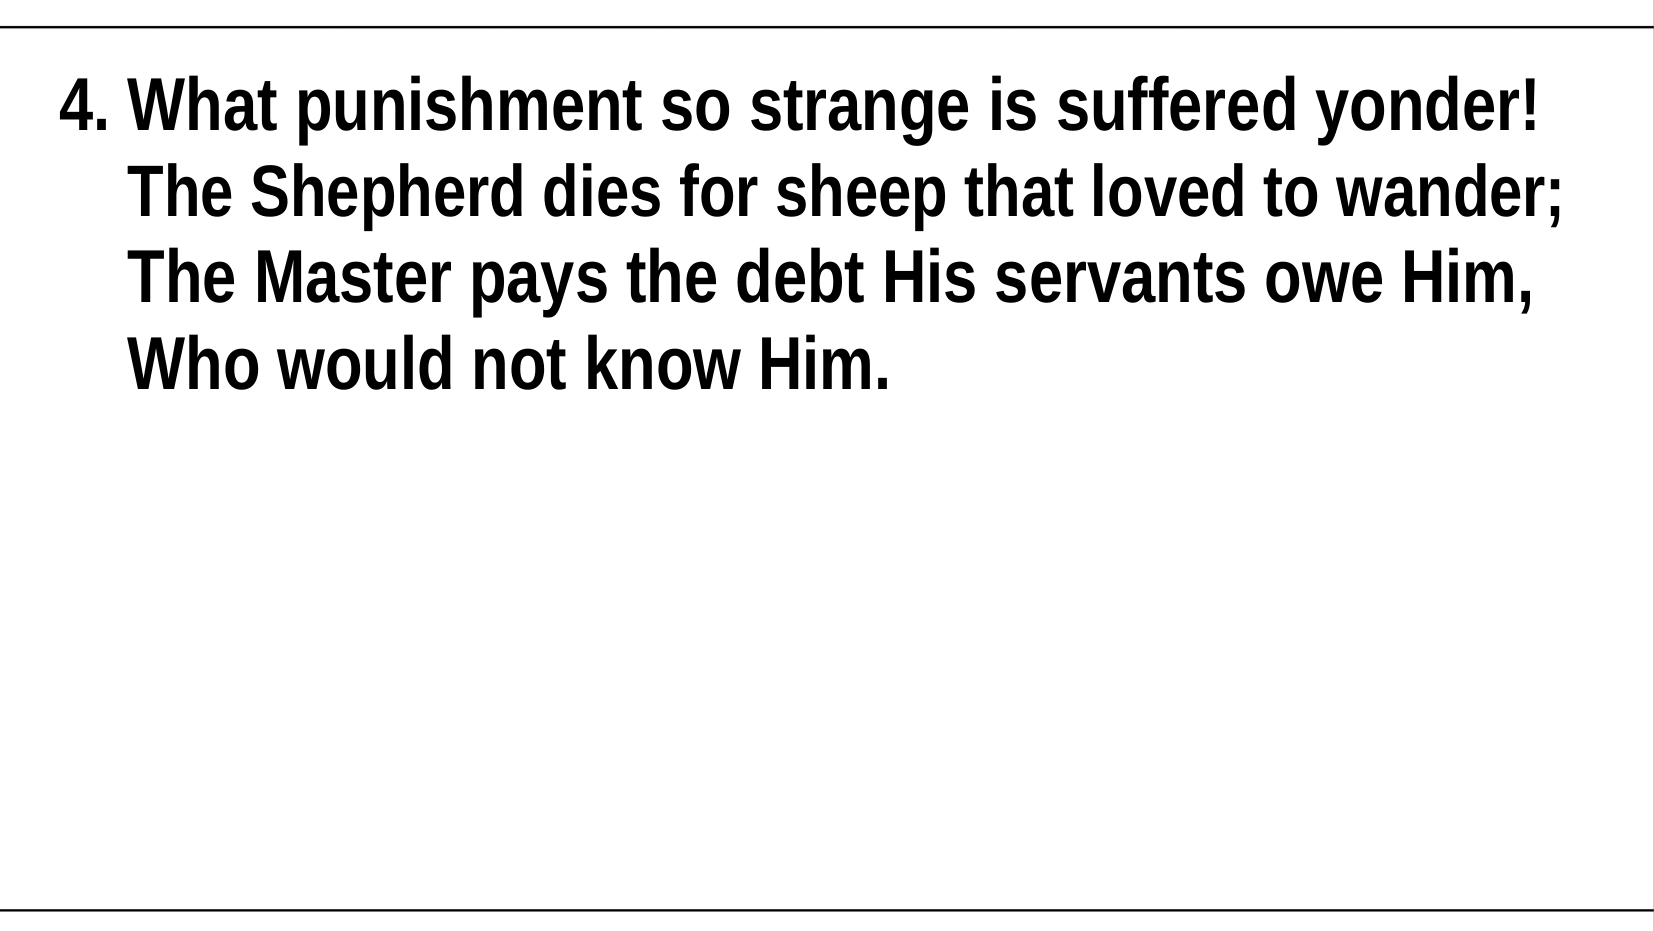

4. What punishment so strange is suffered yonder!
 The Shepherd dies for sheep that loved to wander;
 The Master pays the debt His servants owe Him,
 Who would not know Him.